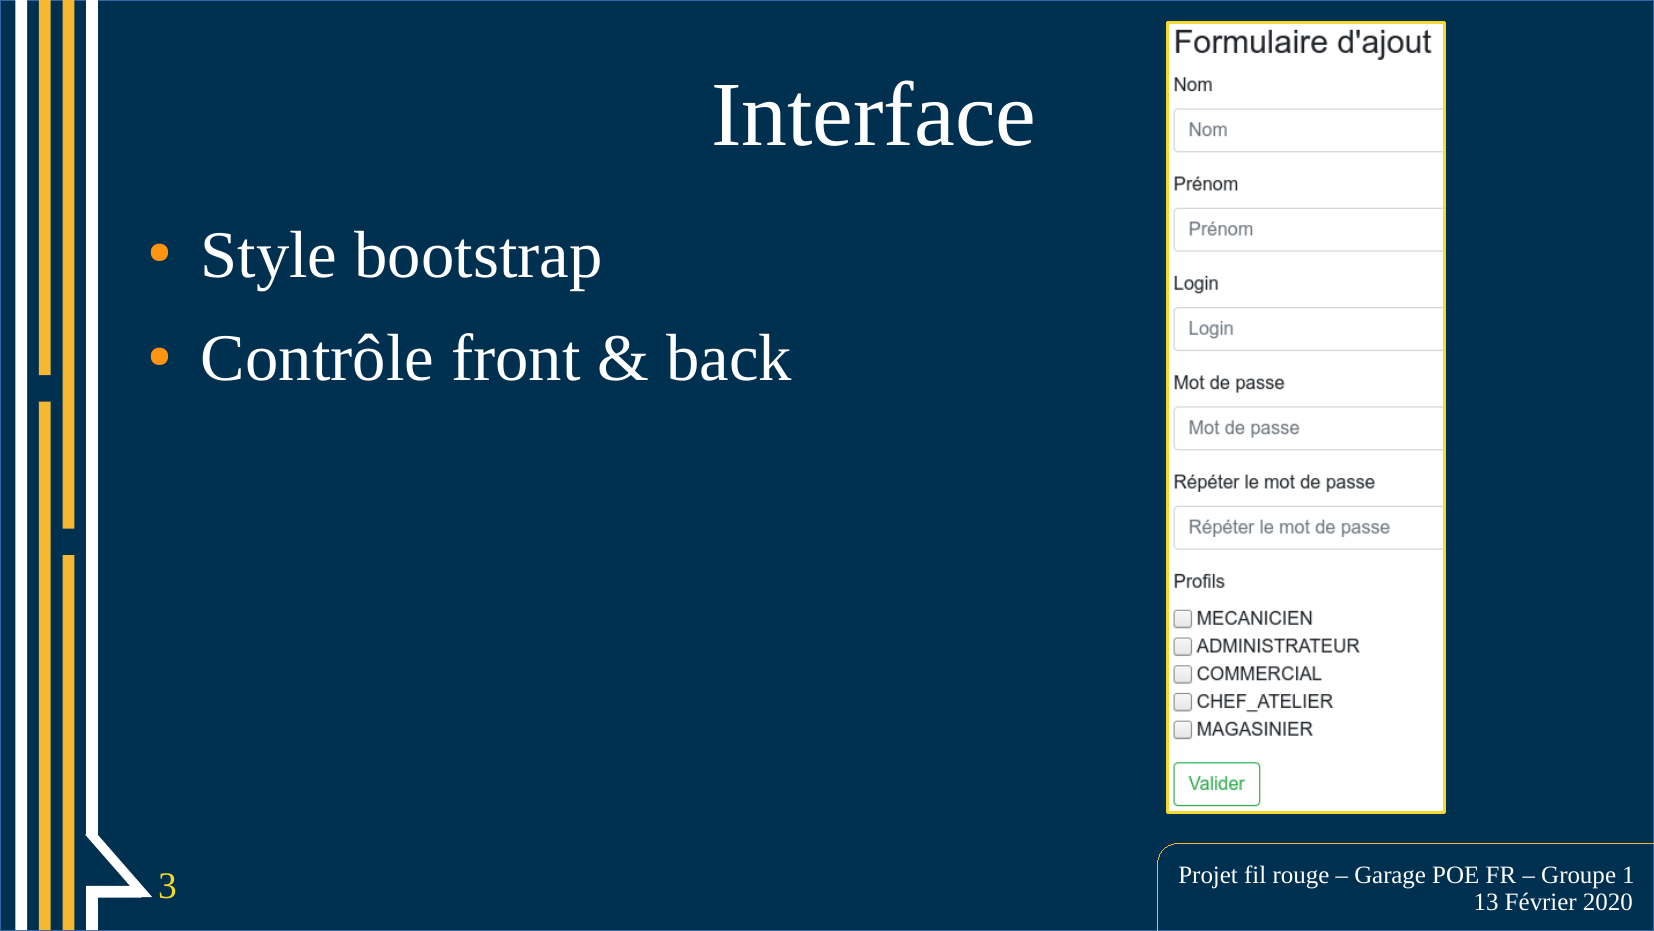

# Interface
Style bootstrap
Contrôle front & back
3